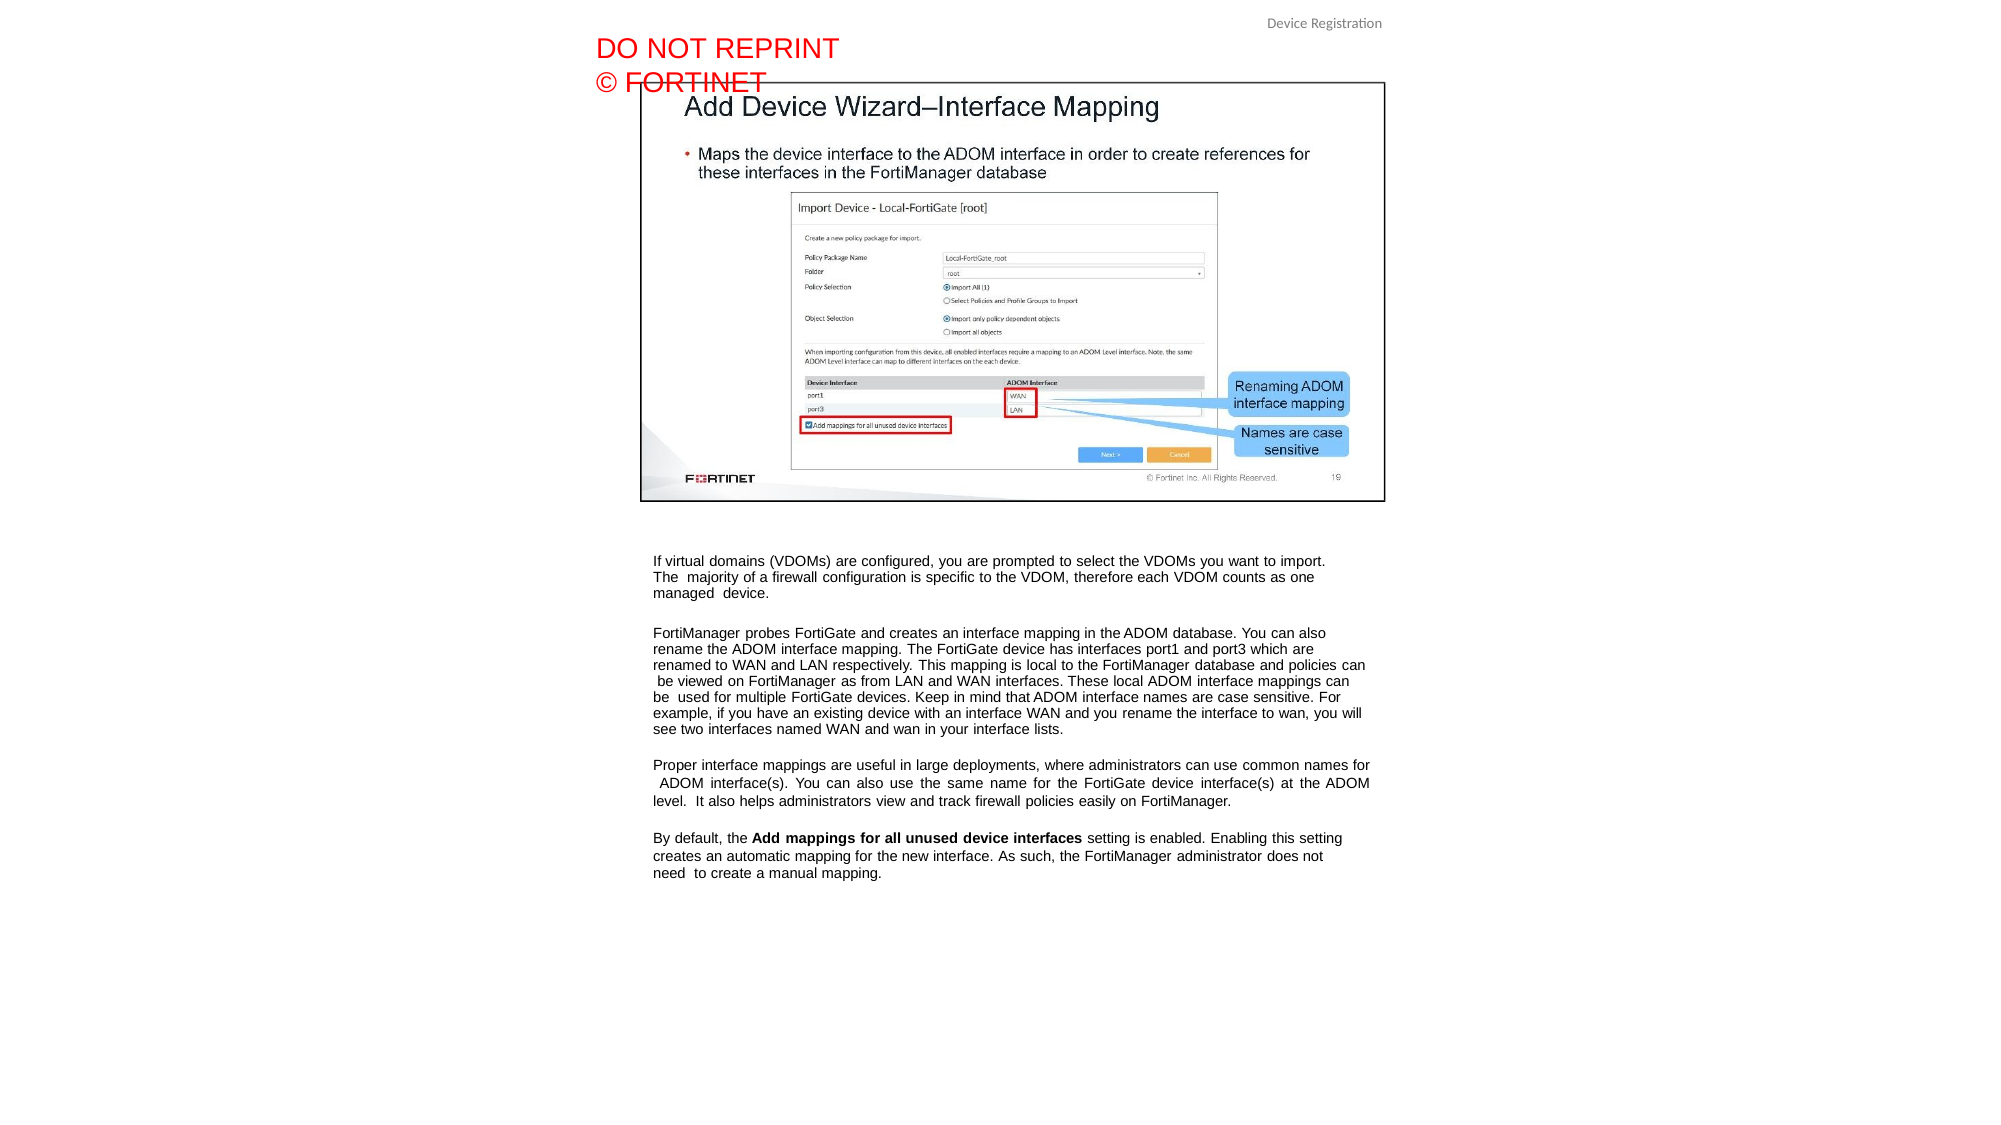

Device Registration
DO NOT REPRINT
© FORTINET
If virtual domains (VDOMs) are configured, you are prompted to select the VDOMs you want to import. The majority of a firewall configuration is specific to the VDOM, therefore each VDOM counts as one managed device.
FortiManager probes FortiGate and creates an interface mapping in the ADOM database. You can also rename the ADOM interface mapping. The FortiGate device has interfaces port1 and port3 which are renamed to WAN and LAN respectively. This mapping is local to the FortiManager database and policies can be viewed on FortiManager as from LAN and WAN interfaces. These local ADOM interface mappings can be used for multiple FortiGate devices. Keep in mind that ADOM interface names are case sensitive. For example, if you have an existing device with an interface WAN and you rename the interface to wan, you will see two interfaces named WAN and wan in your interface lists.
Proper interface mappings are useful in large deployments, where administrators can use common names for ADOM interface(s). You can also use the same name for the FortiGate device interface(s) at the ADOM level. It also helps administrators view and track firewall policies easily on FortiManager.
By default, the Add mappings for all unused device interfaces setting is enabled. Enabling this setting creates an automatic mapping for the new interface. As such, the FortiManager administrator does not need to create a manual mapping.
FortiManager 6.2 Study Guide